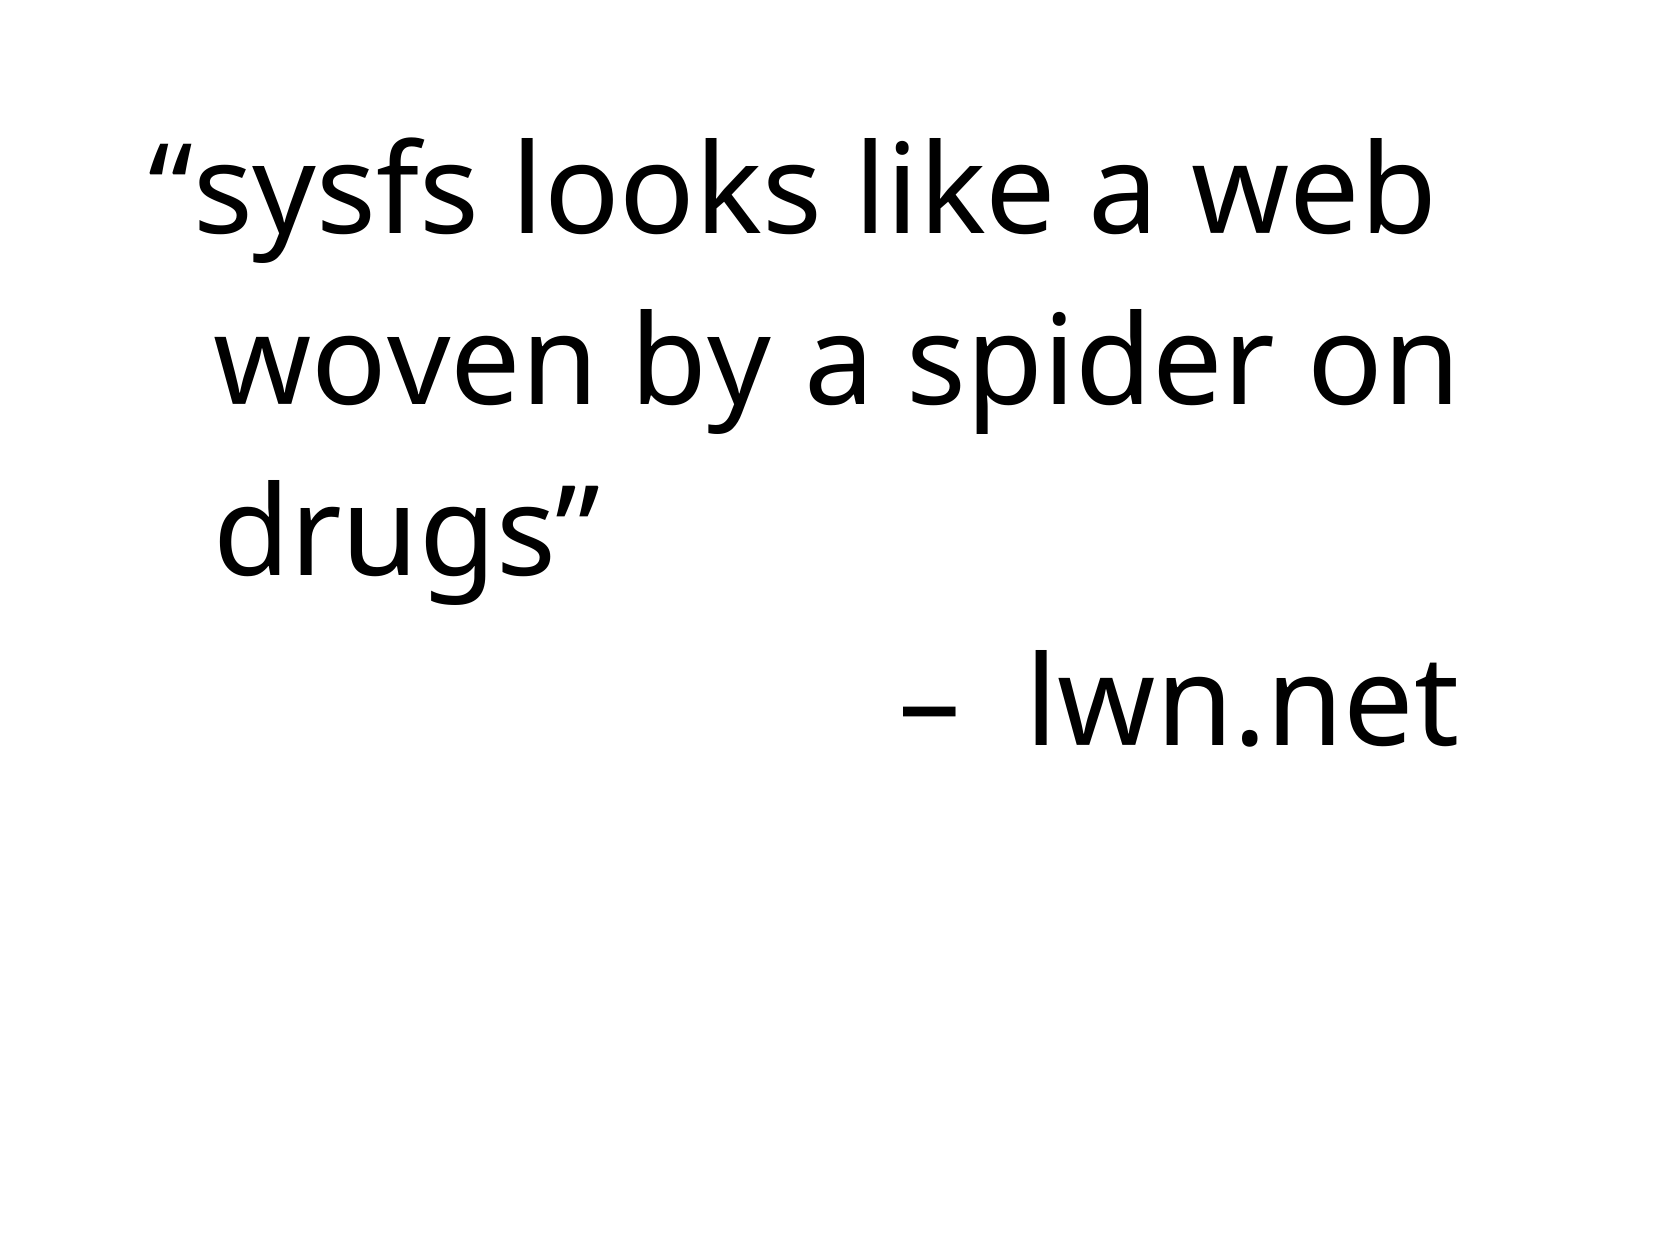

“sysfs looks like a web
 woven by a spider on
 drugs”
										– lwn.net